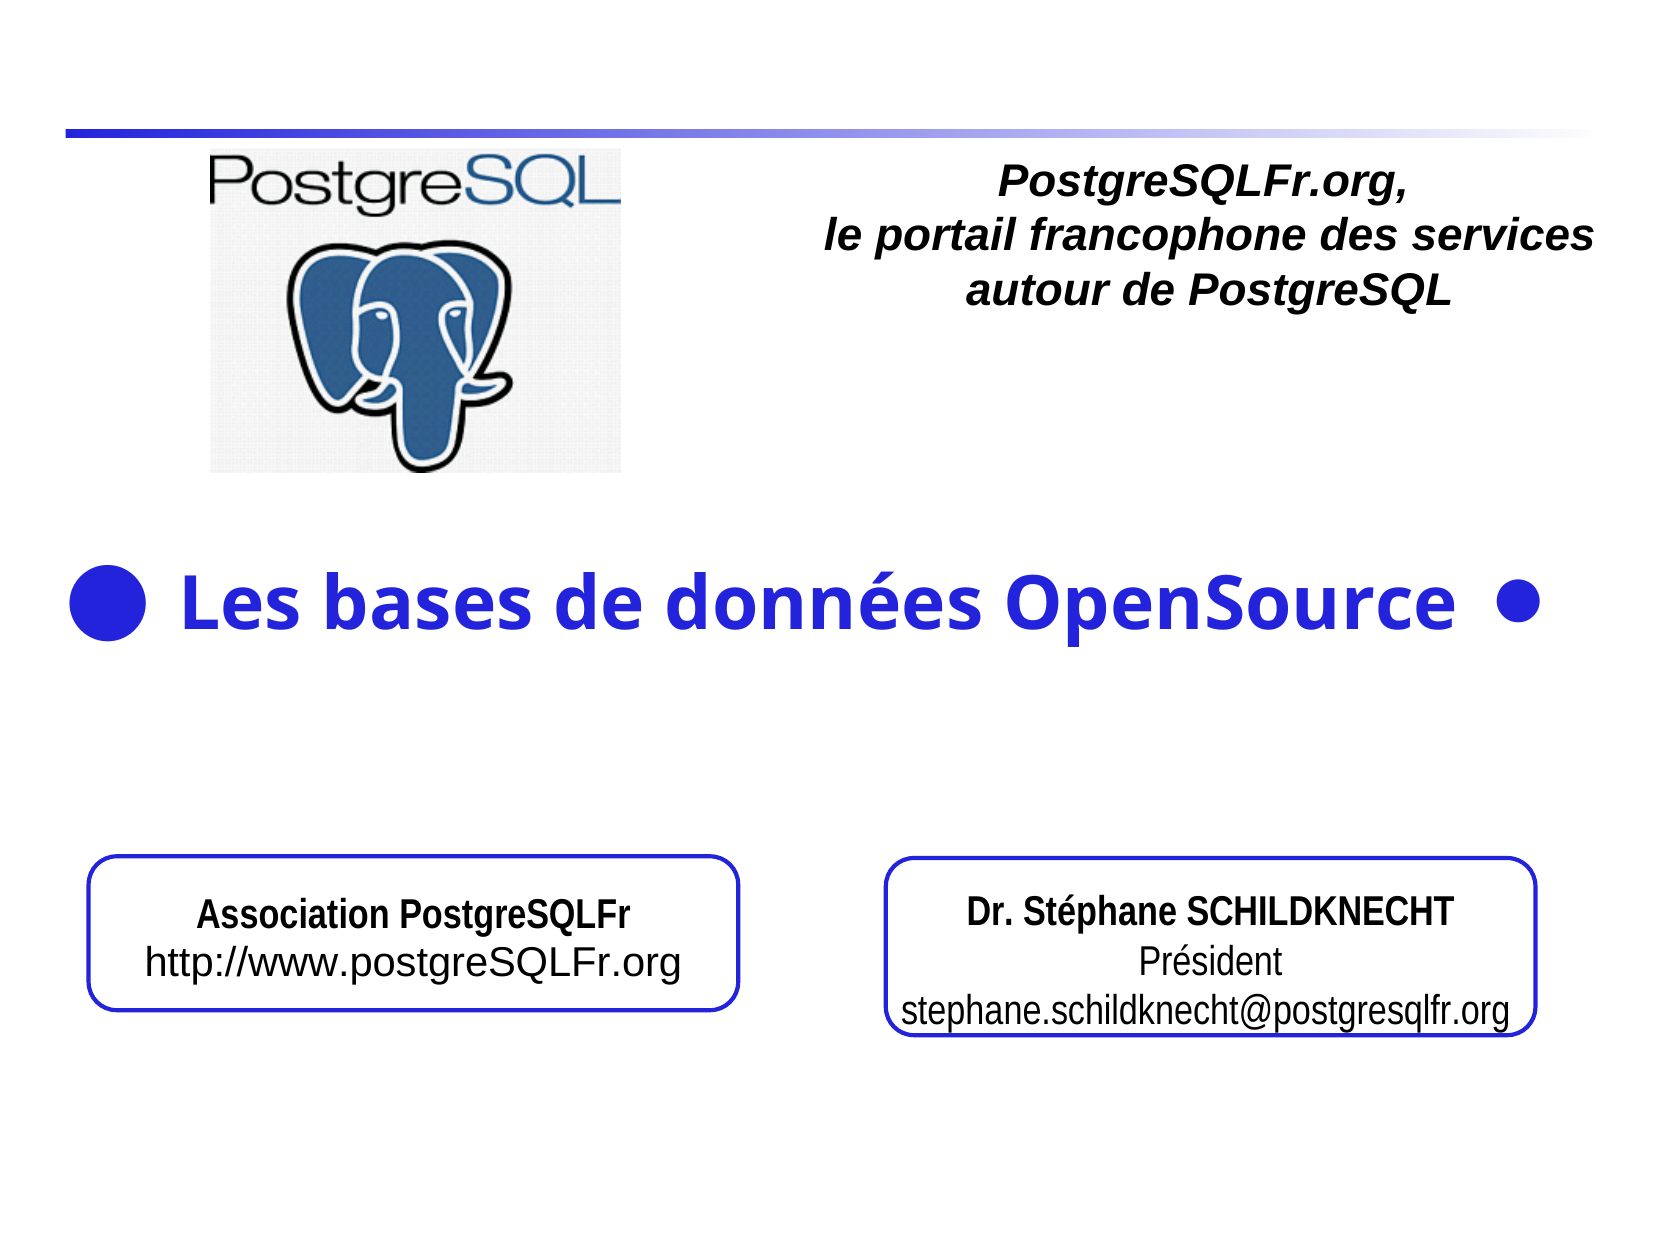

PostgreSQLFr.org,
le portail francophone des services autour de PostgreSQL
● Les bases de données OpenSource ●
Association PostgreSQLFr
http://www.postgreSQLFr.org
Dr. Stéphane SCHILDKNECHT
Président
stephane.schildknecht@postgresqlfr.org